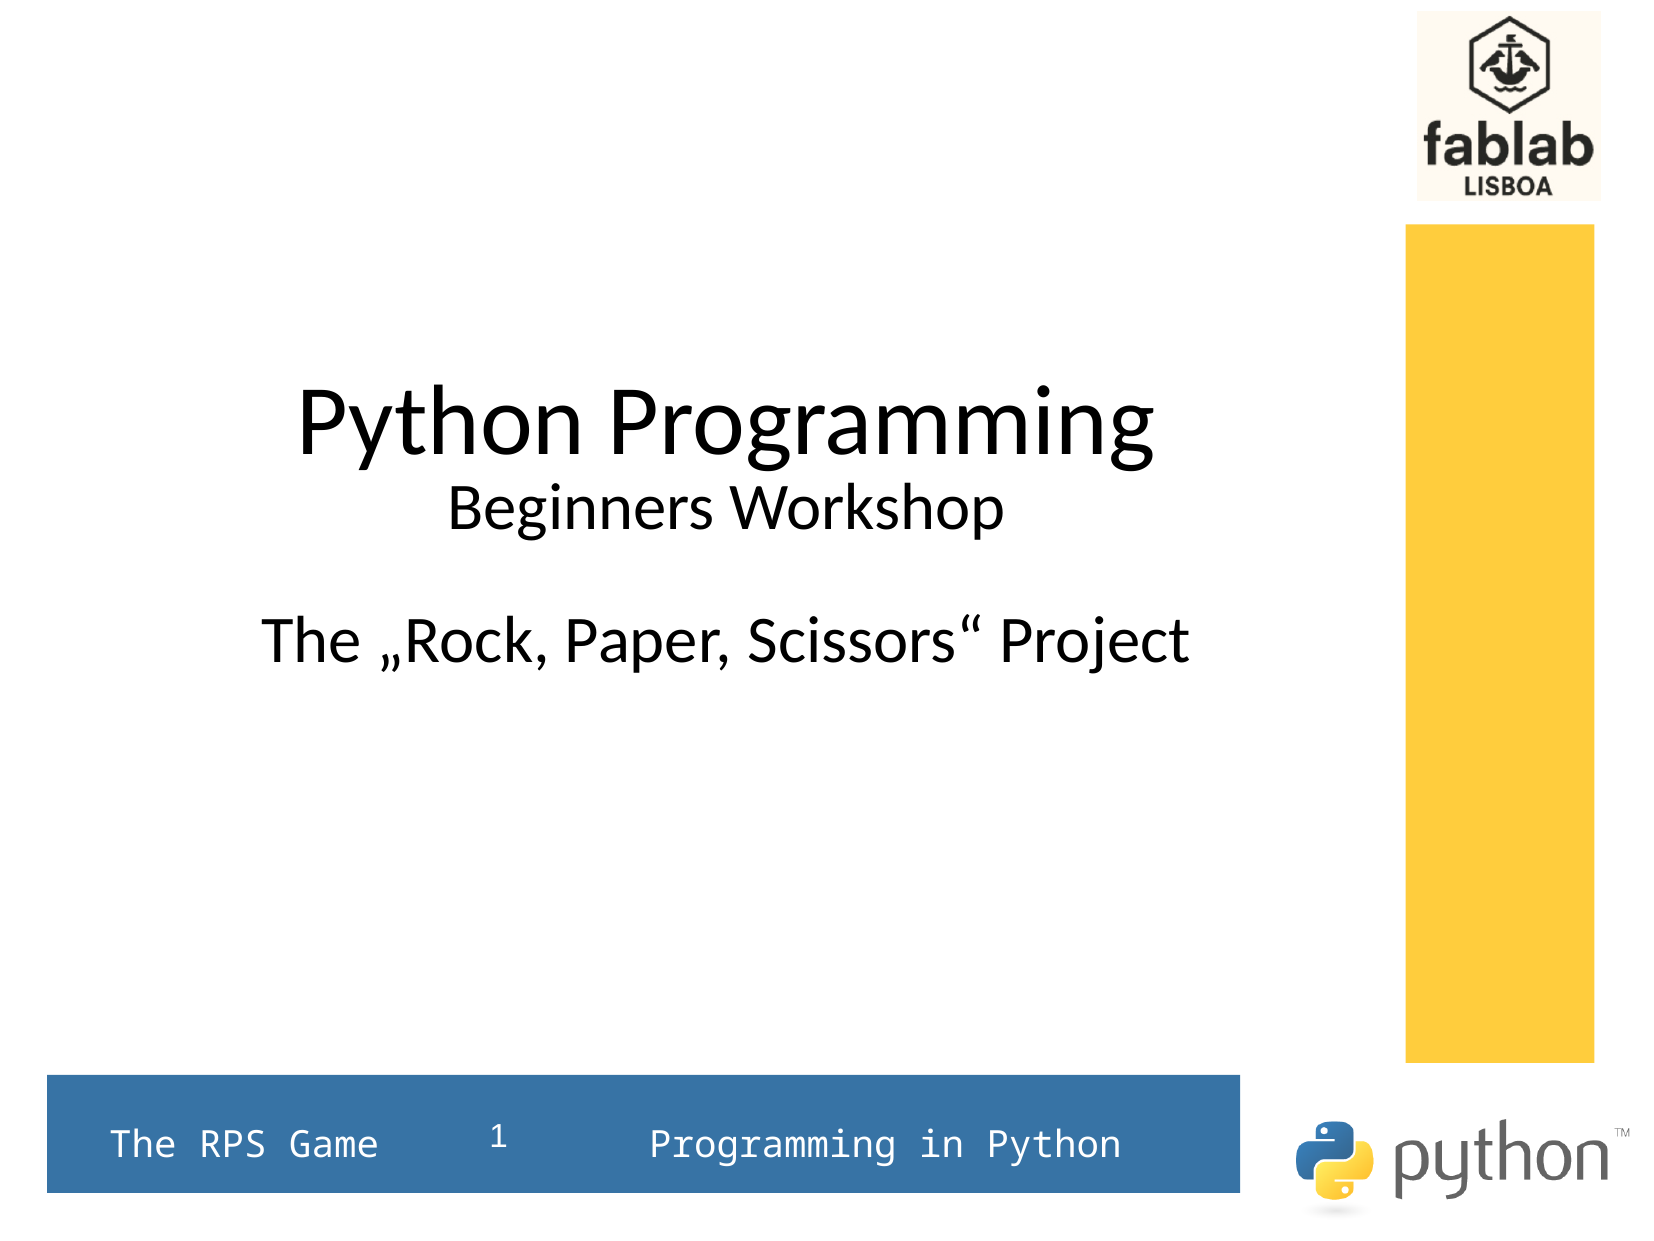

# Python Programming
Beginners Workshop
The „Rock, Paper, Scissors“ Project
The RPS Game Programming in Python